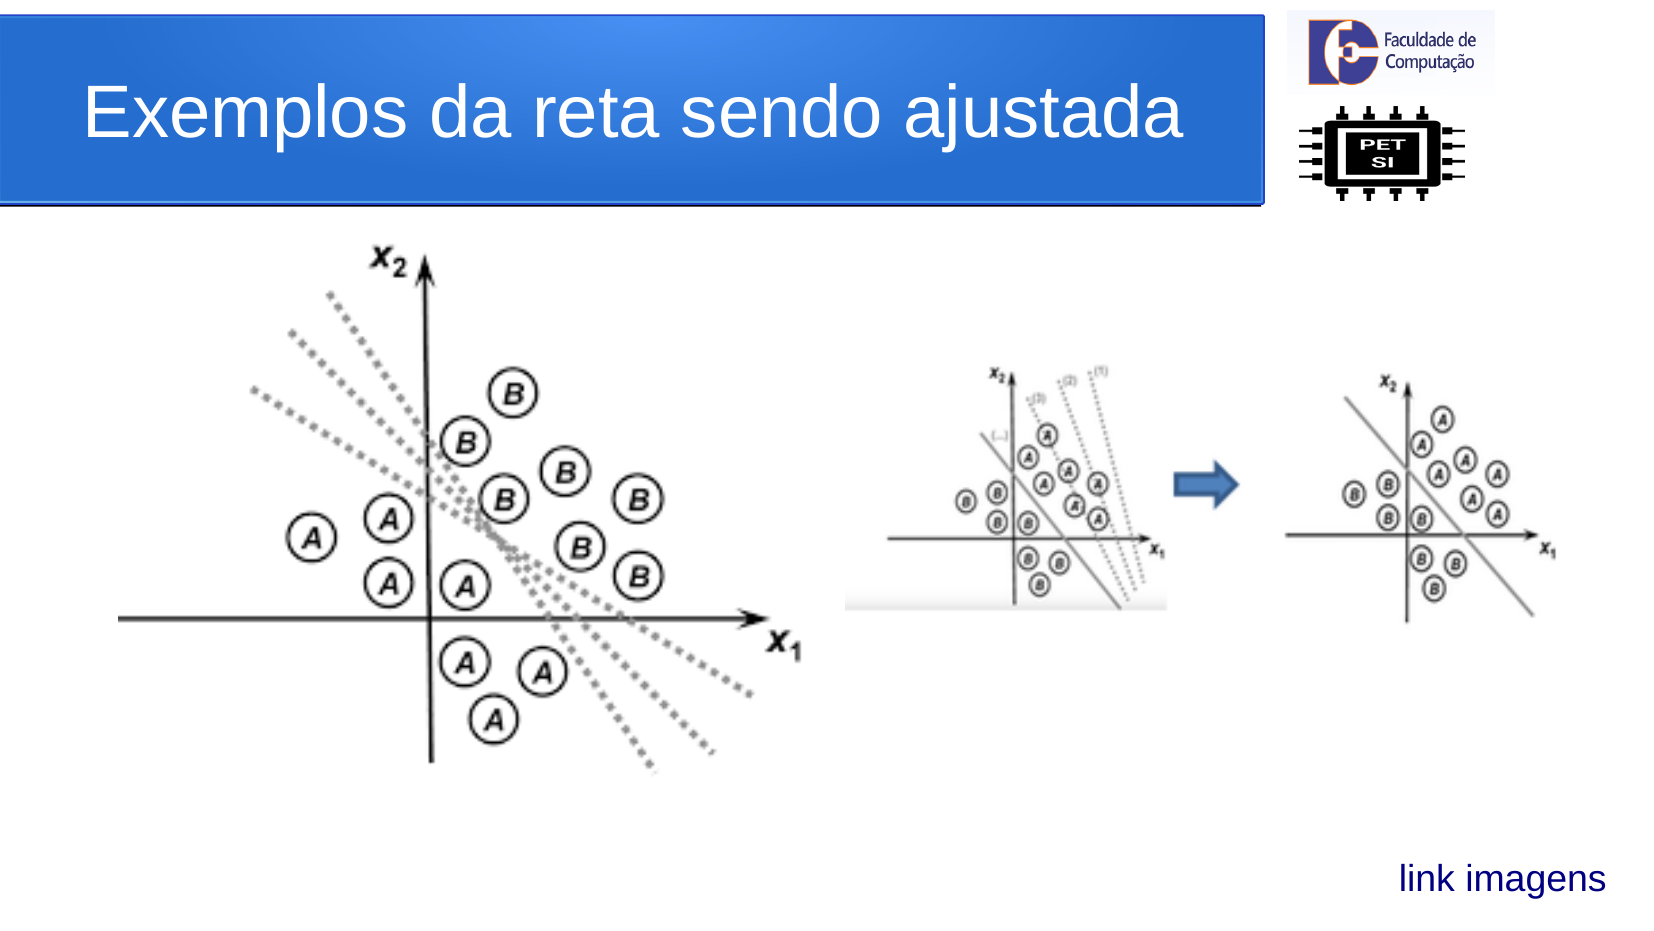

# Exemplos da reta sendo ajustada
link imagens